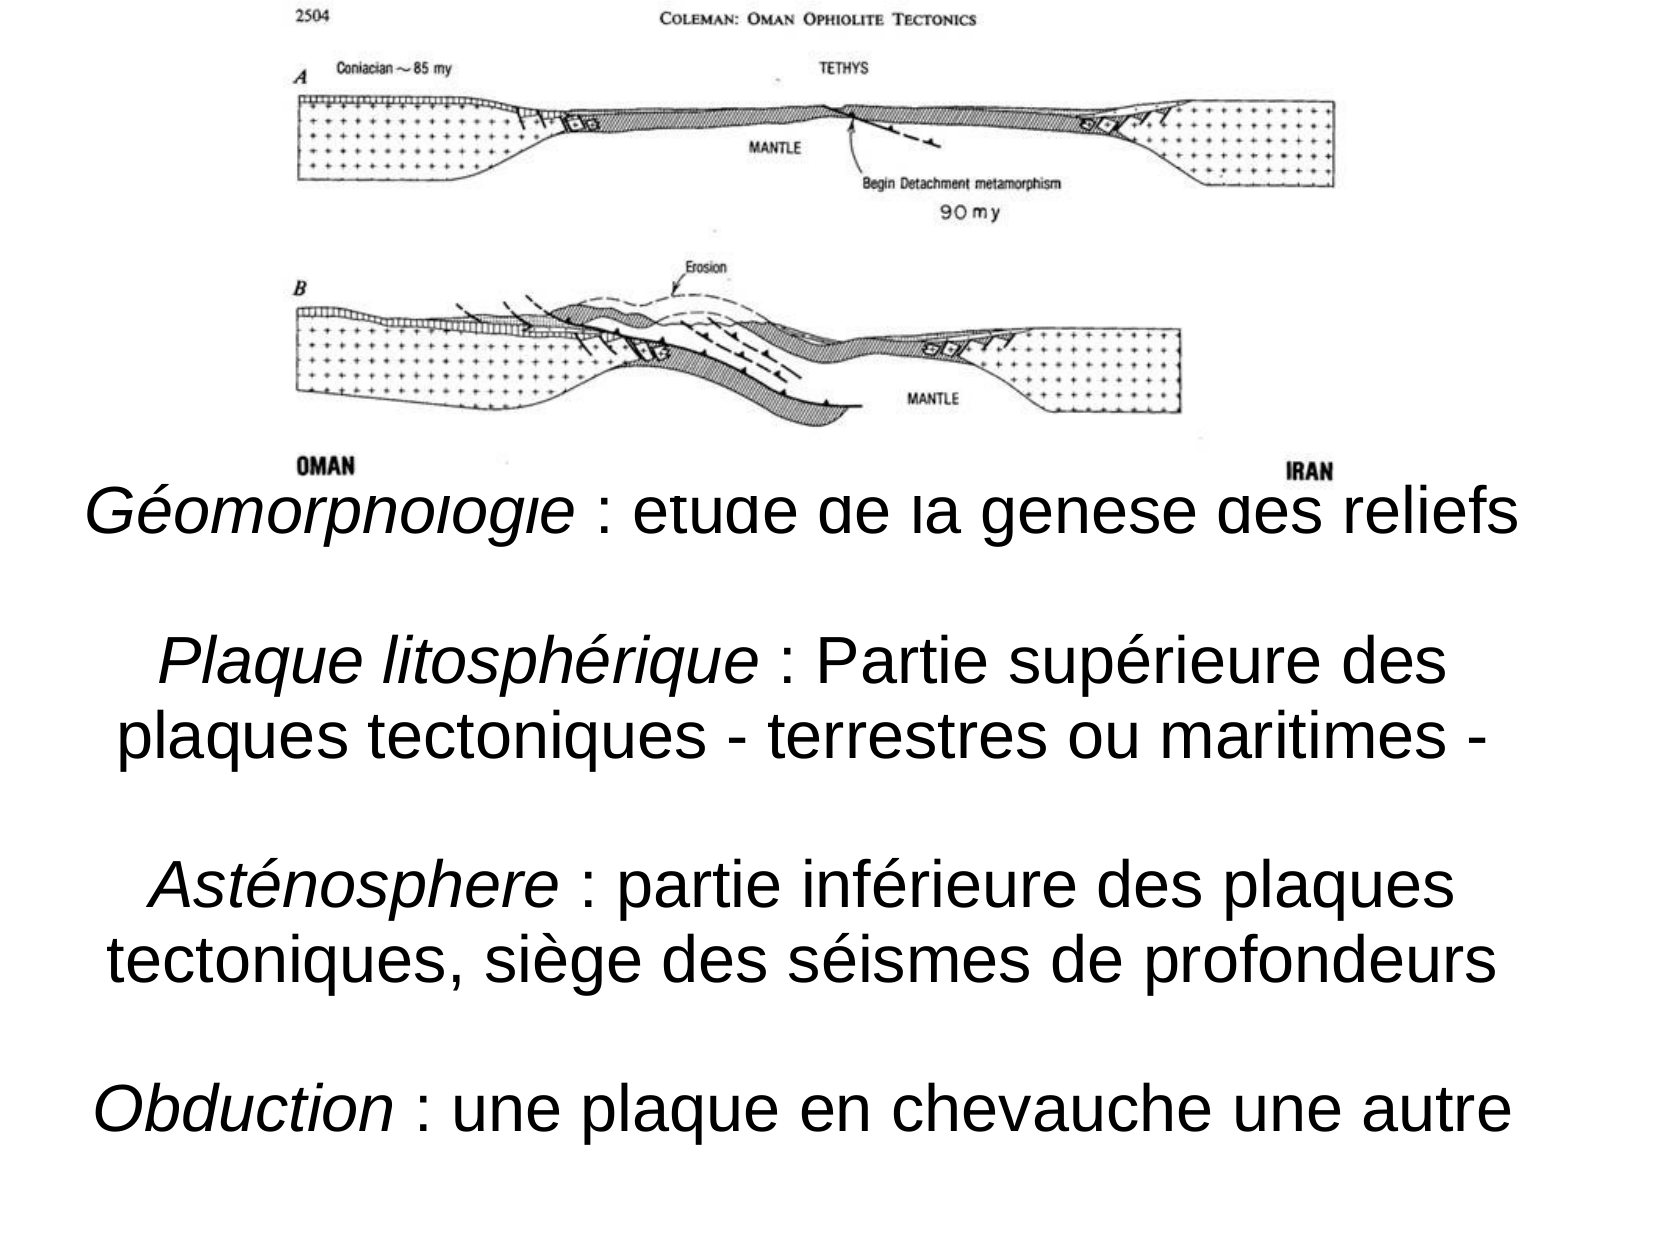

# Vocabulaire
Géomorphologie : étude de la genèse des reliefs
Plaque litosphérique : Partie supérieure des plaques tectoniques - terrestres ou maritimes -
Asténosphere : partie inférieure des plaques tectoniques, siège des séismes de profondeurs
Obduction : une plaque en chevauche une autre